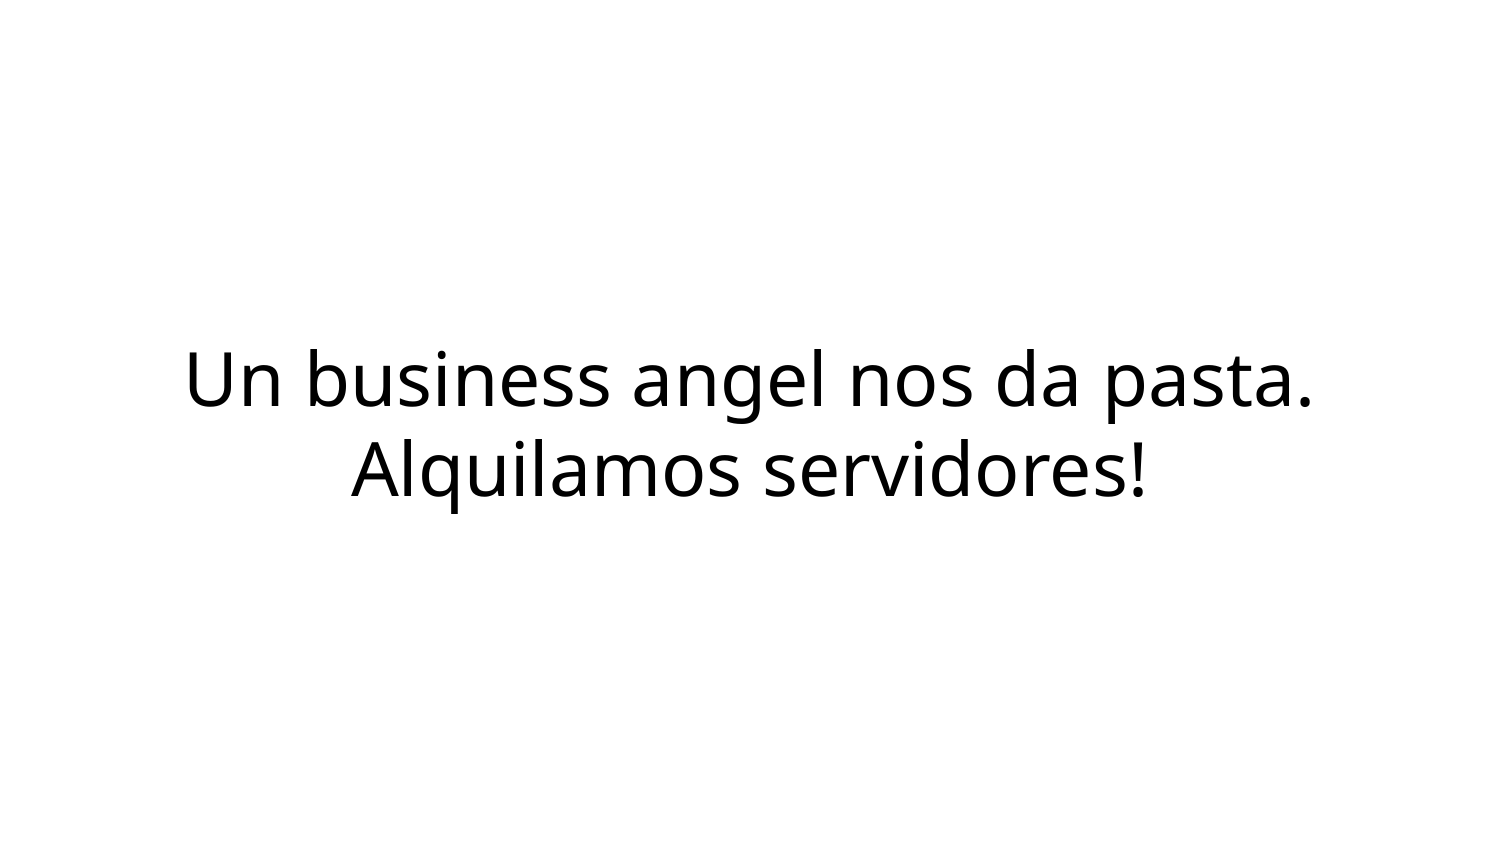

# Un business angel nos da pasta. Alquilamos servidores!